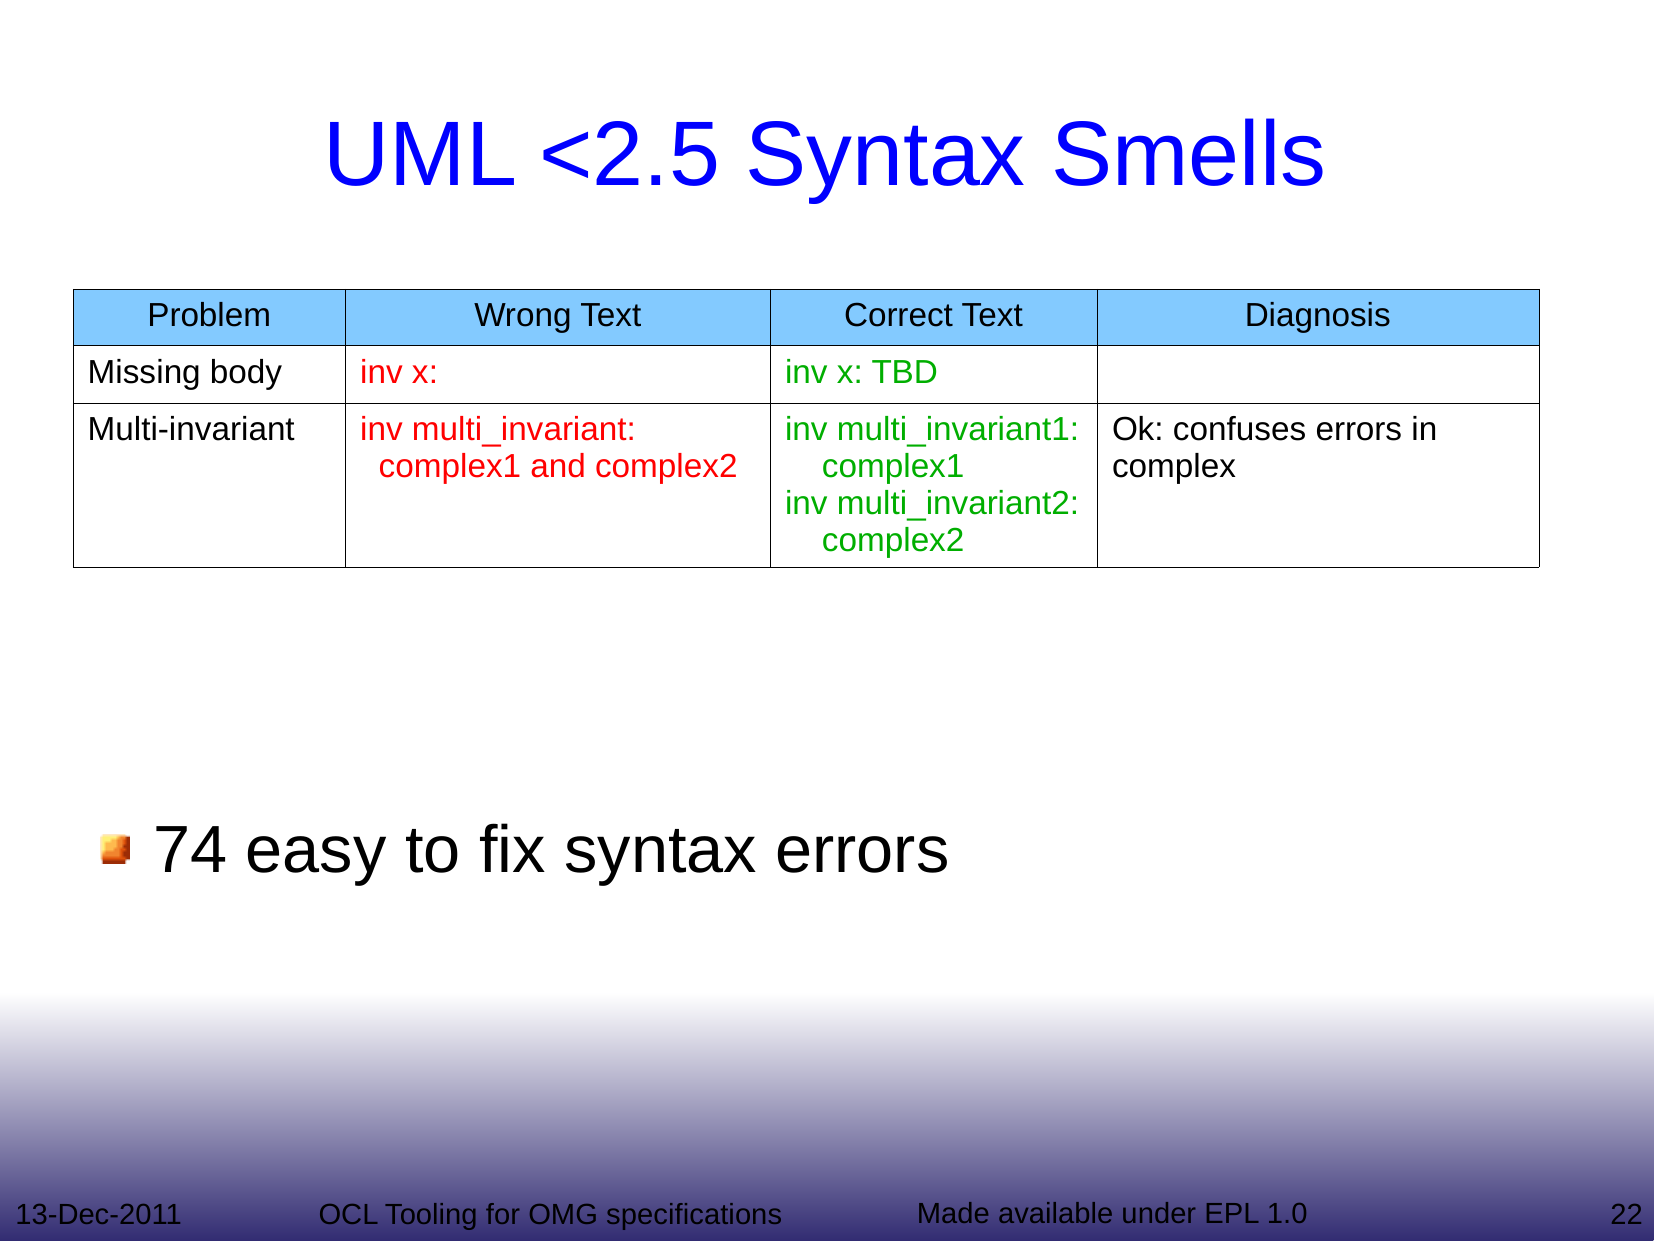

# UML <2.5 Syntax Smells
| Problem | Wrong Text | Correct Text | Diagnosis |
| --- | --- | --- | --- |
| Missing body | inv x: | inv x: TBD | |
| Multi-invariant | inv multi\_invariant: complex1 and complex2 | inv multi\_invariant1: complex1 inv multi\_invariant2: complex2 | Ok: confuses errors in complex |
74 easy to fix syntax errors
13-Dec-2011
OCL Tooling for OMG specifications
22